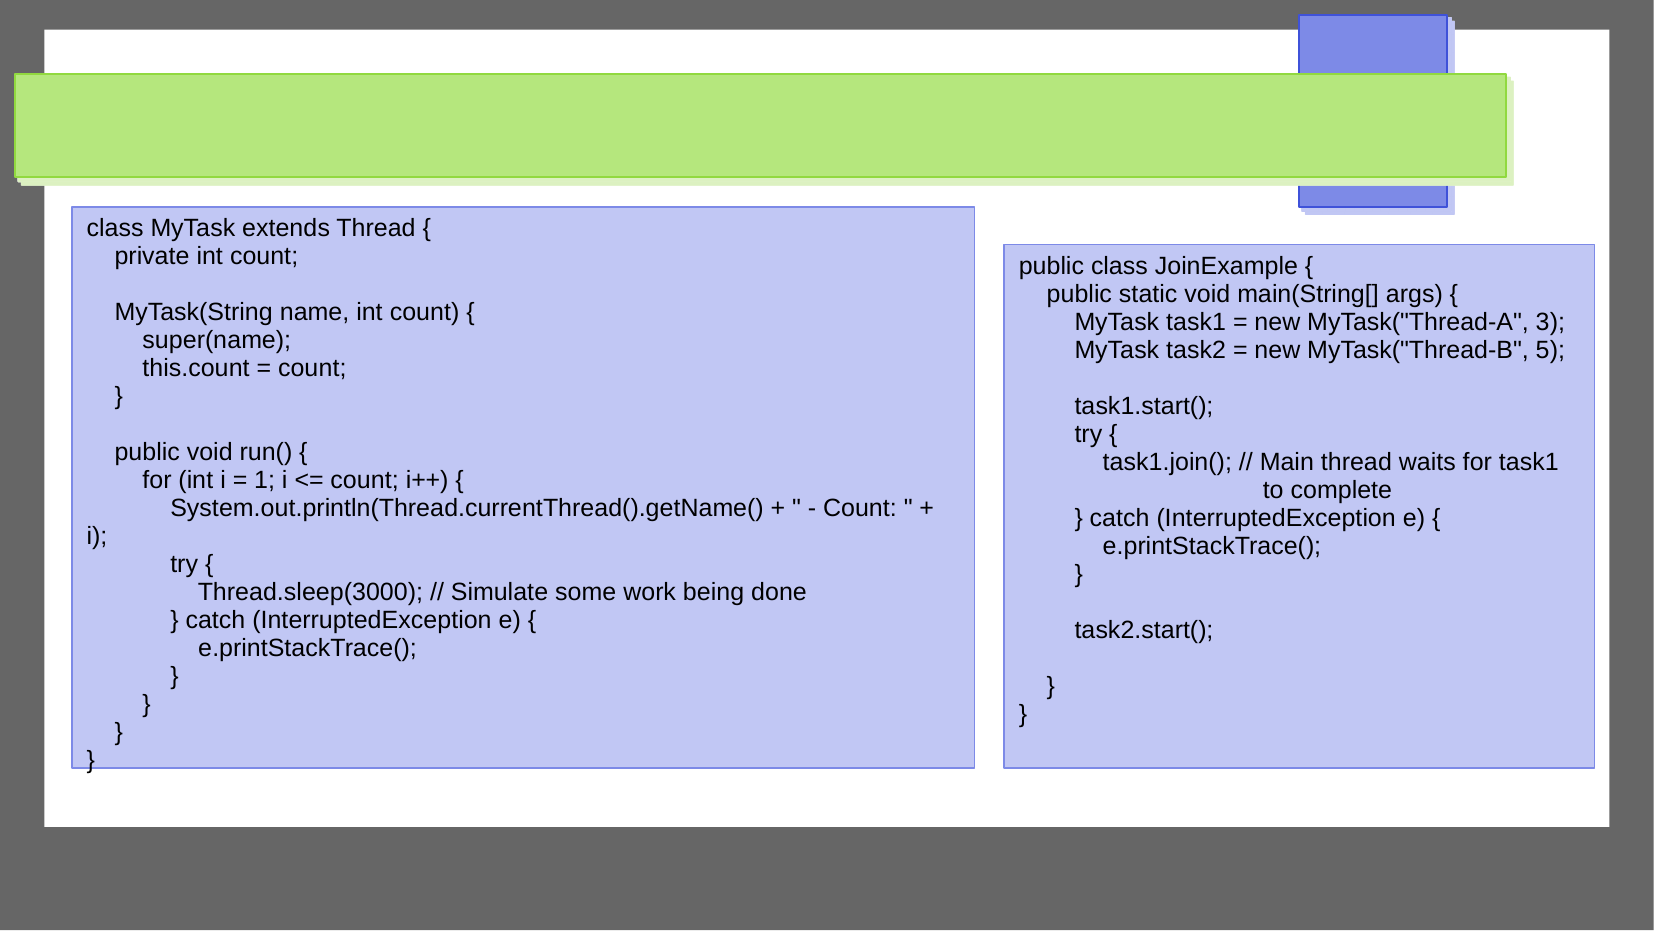

class MyTask extends Thread {
 private int count;
 MyTask(String name, int count) {
 super(name);
 this.count = count;
 }
 public void run() {
 for (int i = 1; i <= count; i++) {
 System.out.println(Thread.currentThread().getName() + " - Count: " + i);
 try {
 Thread.sleep(3000); // Simulate some work being done
 } catch (InterruptedException e) {
 e.printStackTrace();
 }
 }
 }
}
public class JoinExample {
 public static void main(String[] args) {
 MyTask task1 = new MyTask("Thread-A", 3);
 MyTask task2 = new MyTask("Thread-B", 5);
 task1.start();
 try {
 task1.join(); // Main thread waits for task1 to complete
 } catch (InterruptedException e) {
 e.printStackTrace();
 }
 task2.start();
 }
}